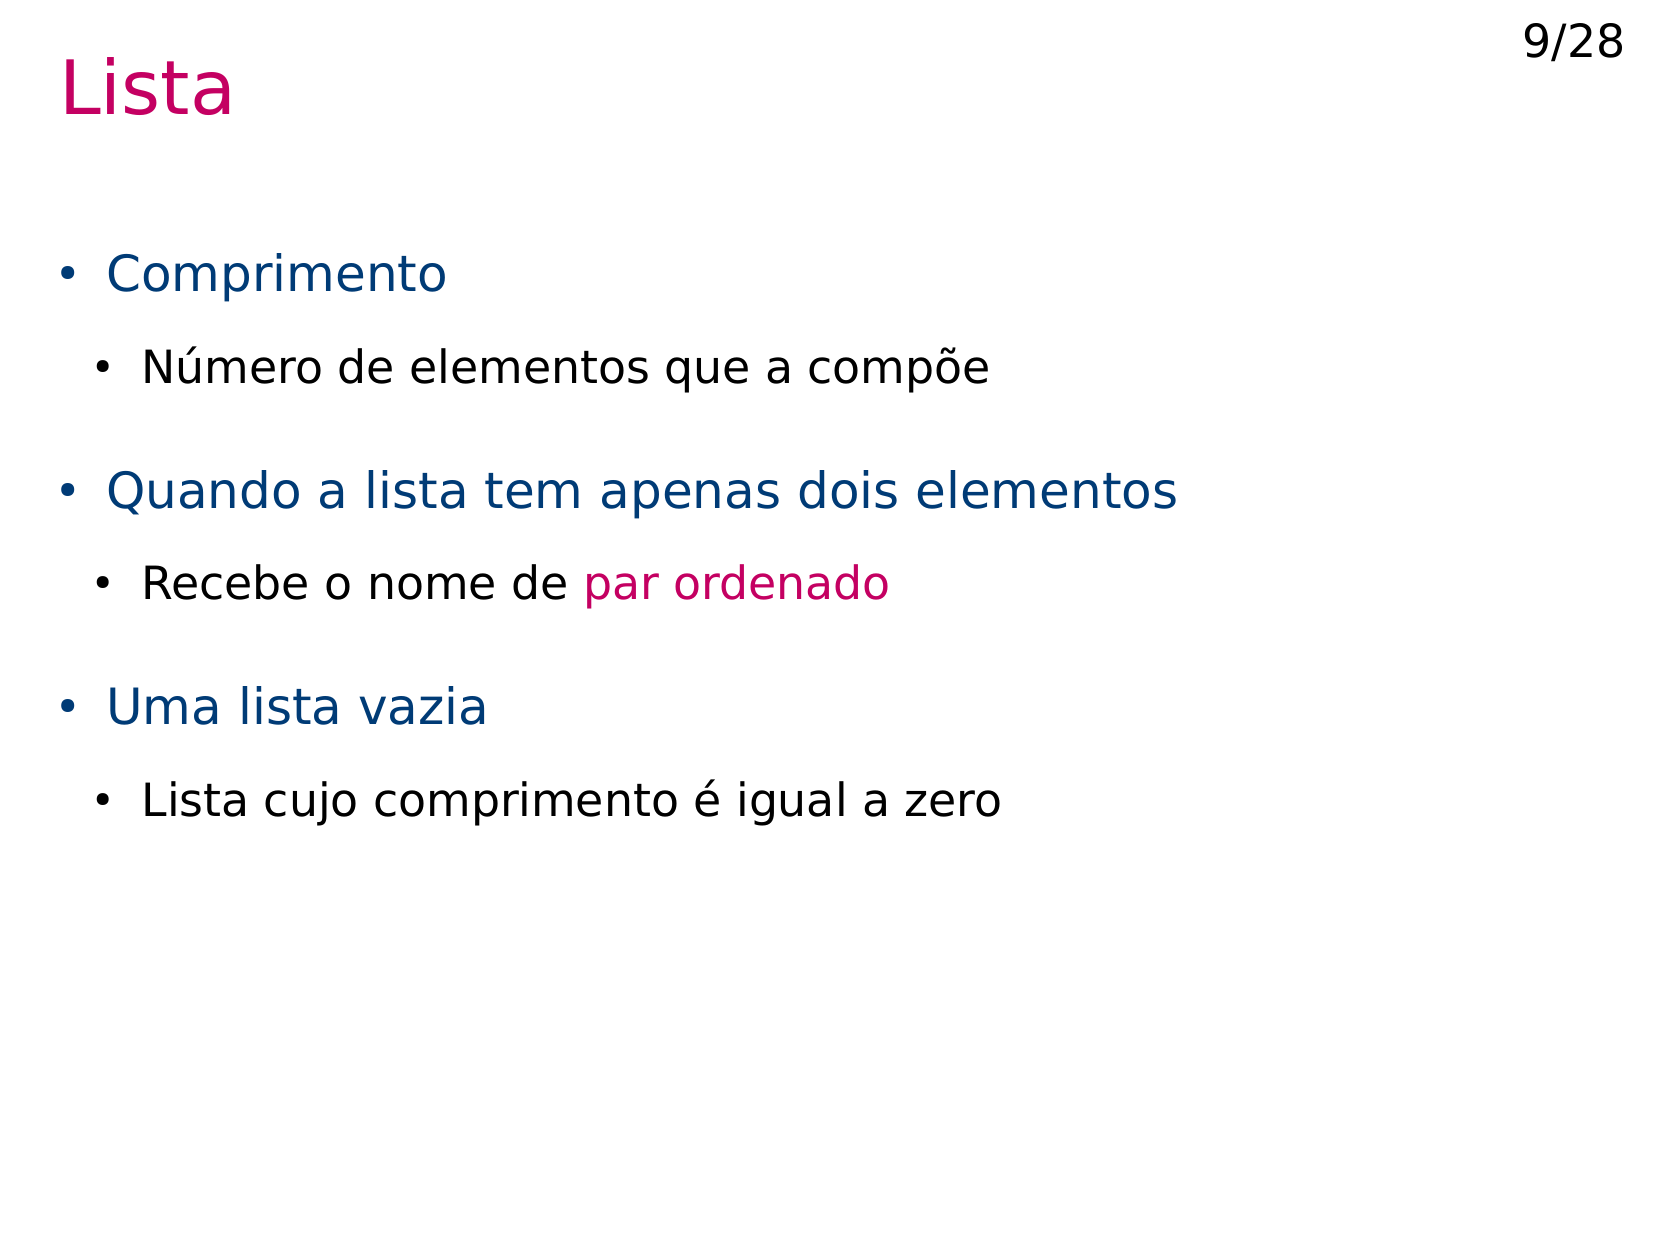

9
# Lista
Comprimento
Número de elementos que a compõe
Quando a lista tem apenas dois elementos
Recebe o nome de par ordenado
Uma lista vazia
Lista cujo comprimento é igual a zero